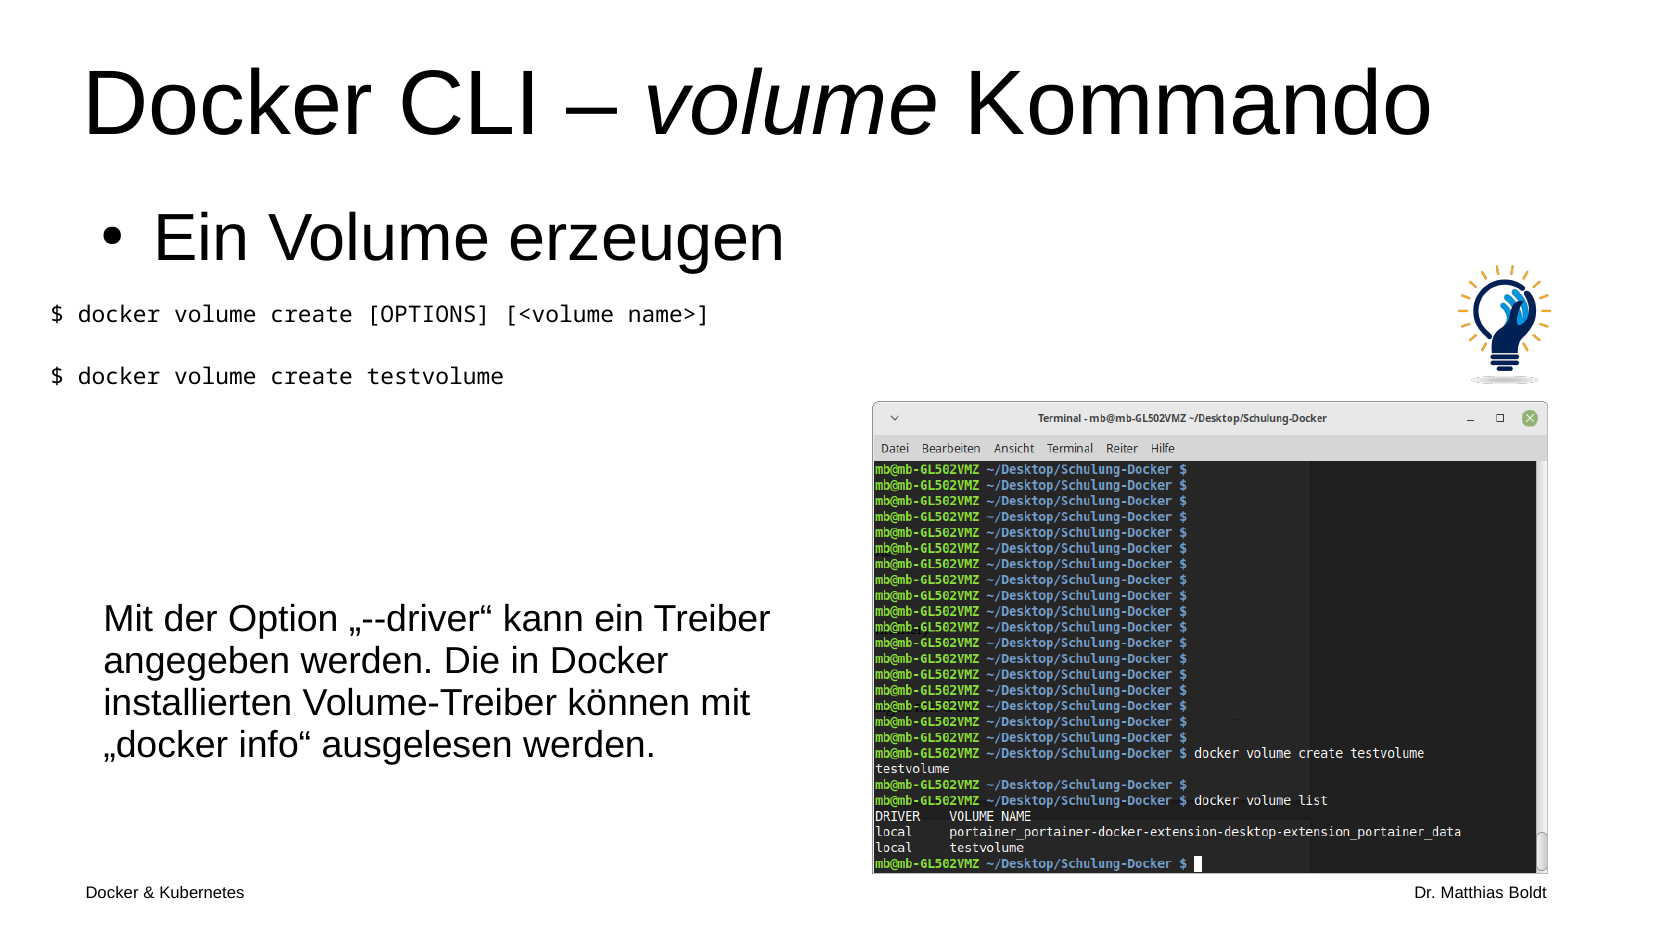

# Docker CLI – volume Kommando
Ein Volume erzeugen
$ docker volume create [OPTIONS] [<volume name>]
$ docker volume create testvolume
Mit der Option „--driver“ kann ein Treiber angegeben werden. Die in Docker installierten Volume-Treiber können mit „docker info“ ausgelesen werden.
Docker & Kubernetes																Dr. Matthias Boldt